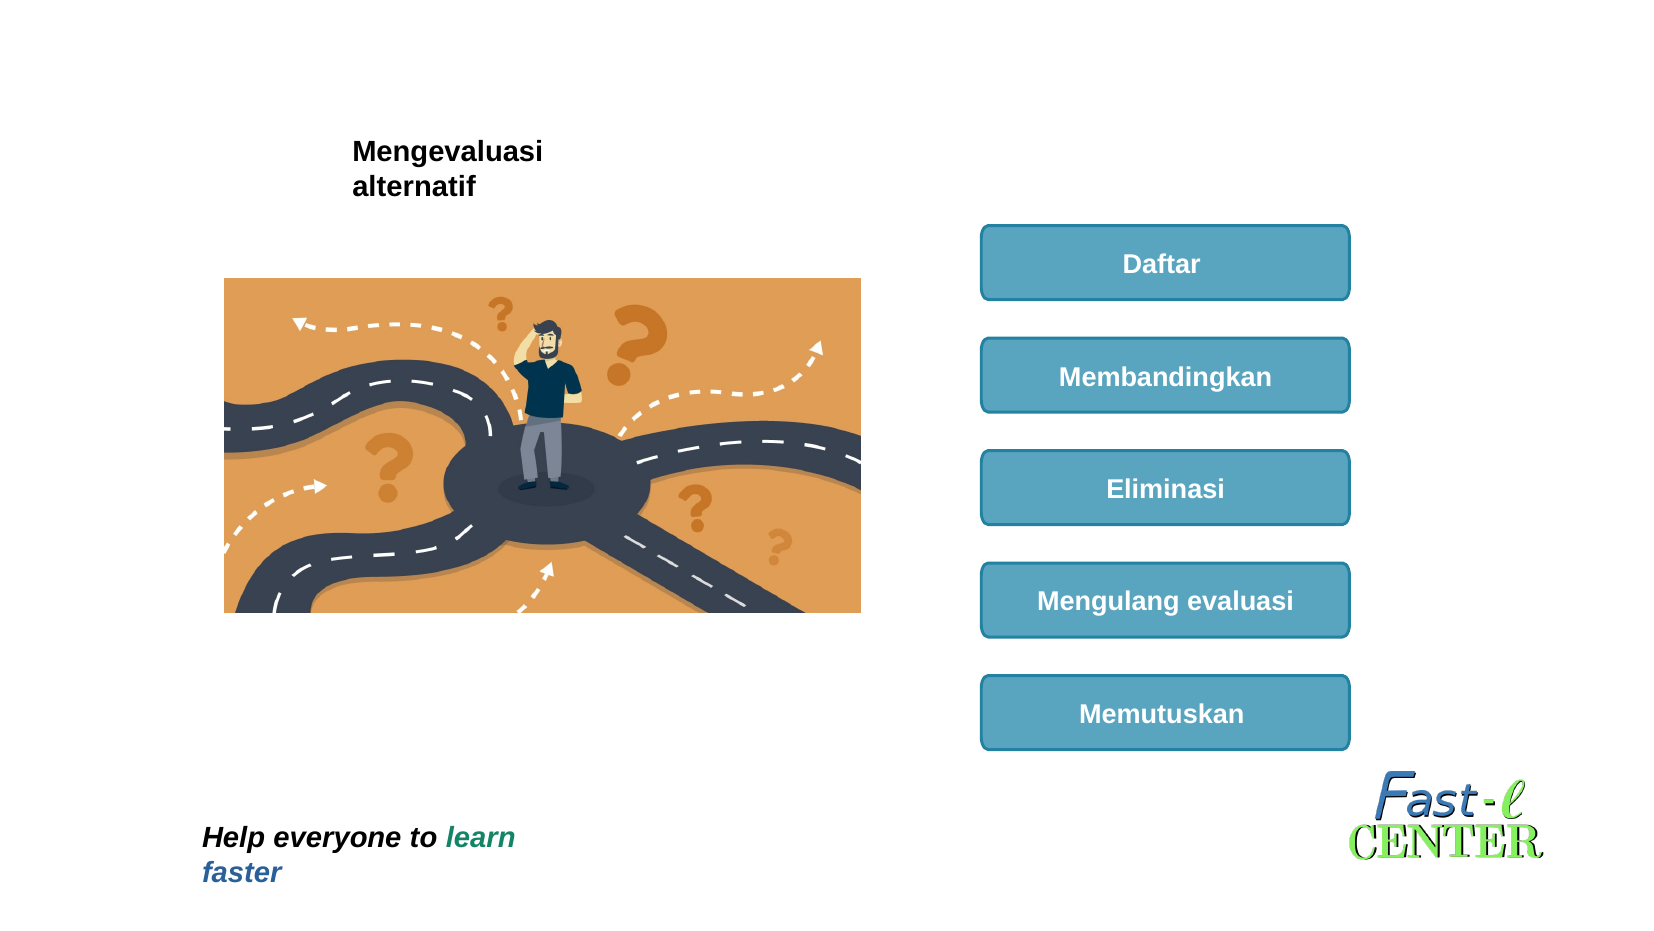

Mengevaluasi alternatif
Daftar
Membandingkan
Eliminasi
Mengulang evaluasi
Memutuskan
Help everyone to learn faster